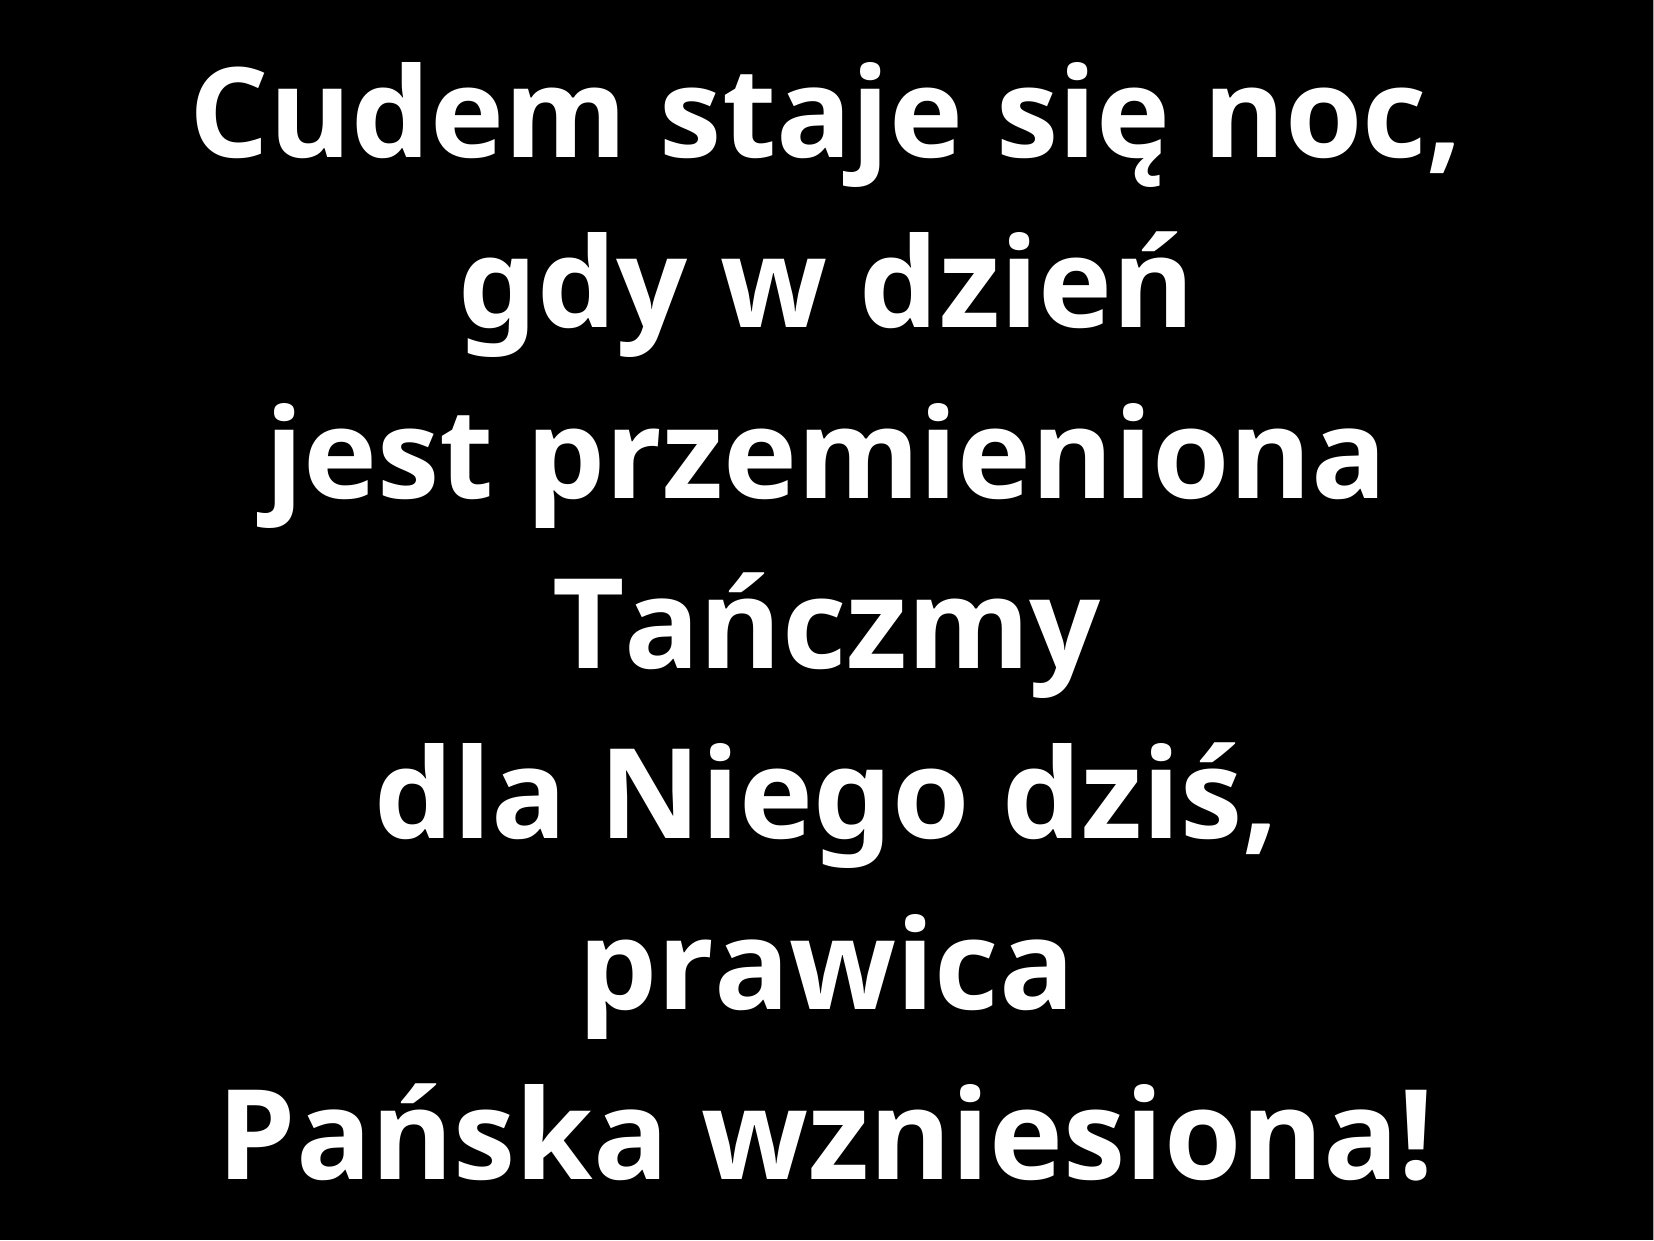

# Cudem staje się noc, gdy w dzień jest przemieniona Tańczmy dla Niego dziś, prawica Pańska wzniesiona!